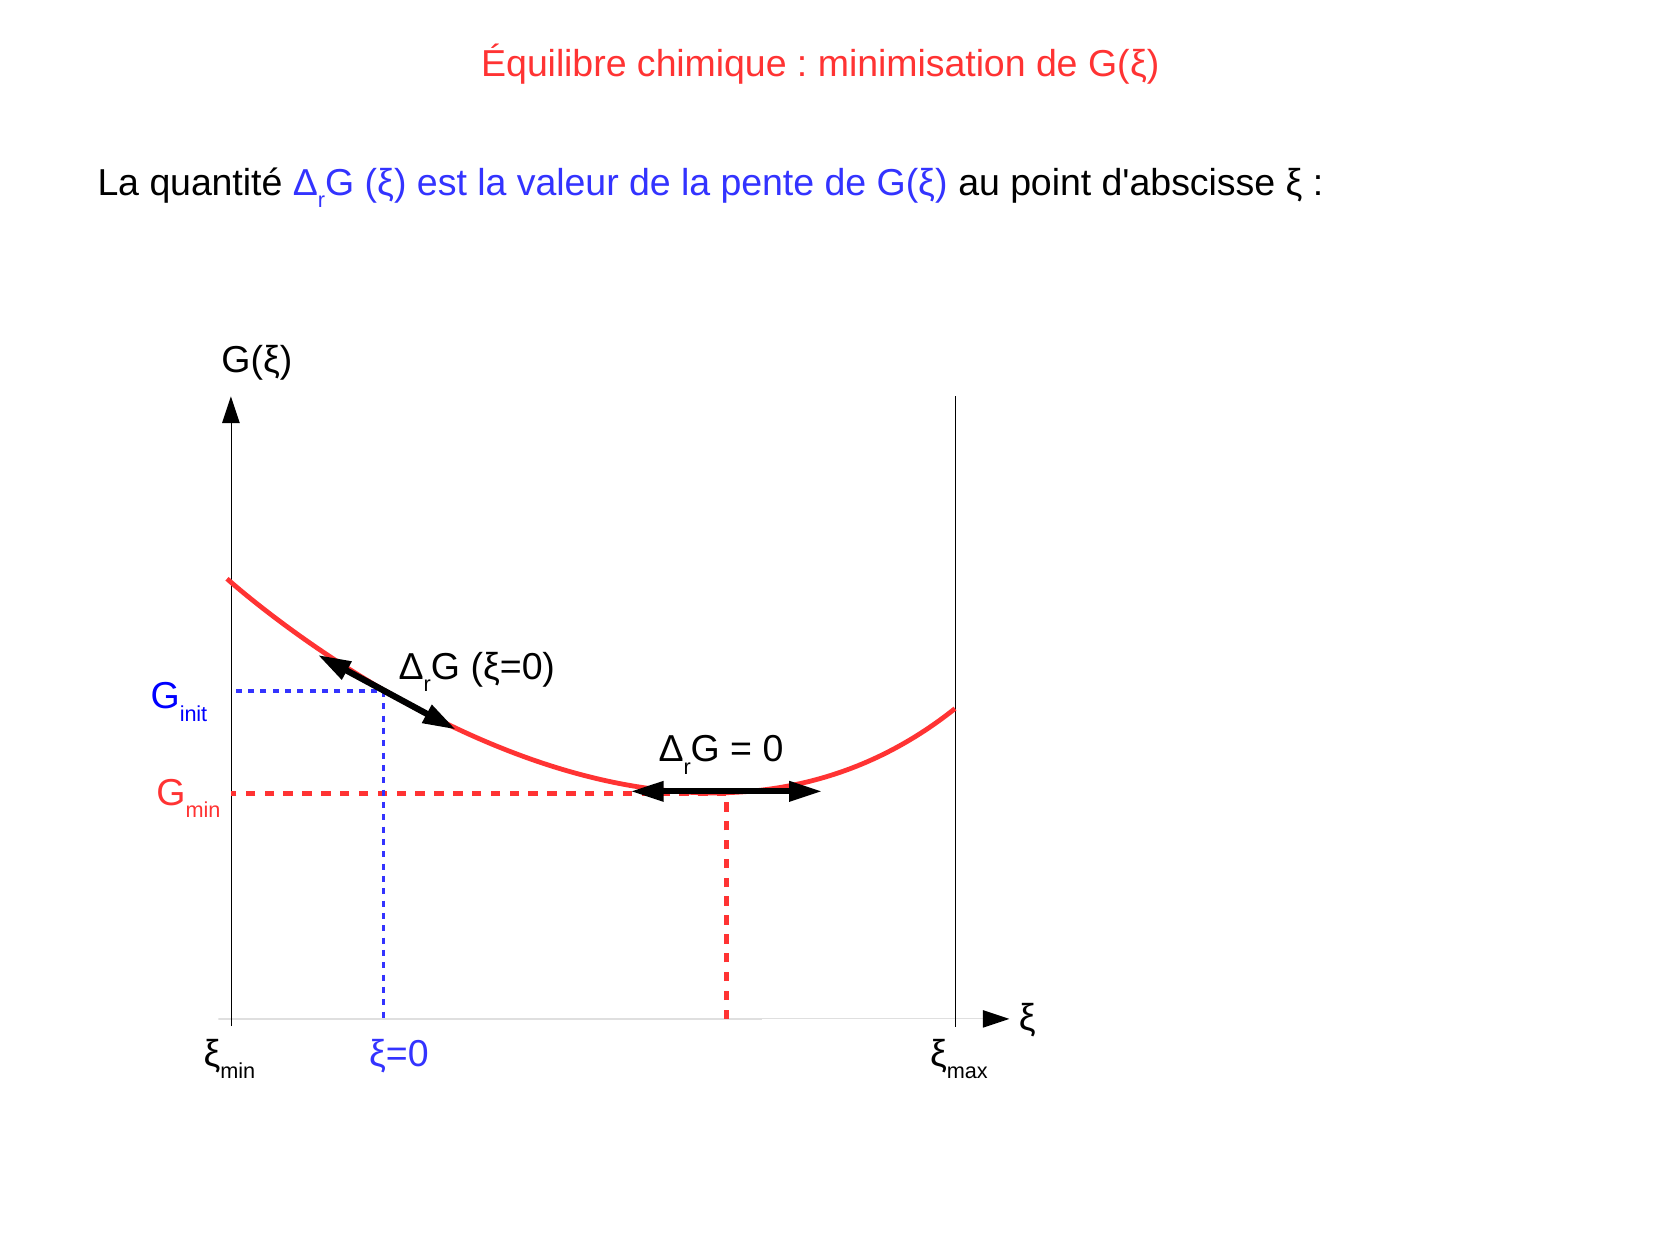

Équilibre chimique : minimisation de G(ξ)
La quantité ΔrG (ξ) est la valeur de la pente de G(ξ) au point d'abscisse ξ :
G(ξ)
ΔrG (ξ=0)
Ginit
ΔrG = 0
Gmin
ξ
ξmin
ξ=0
ξmax